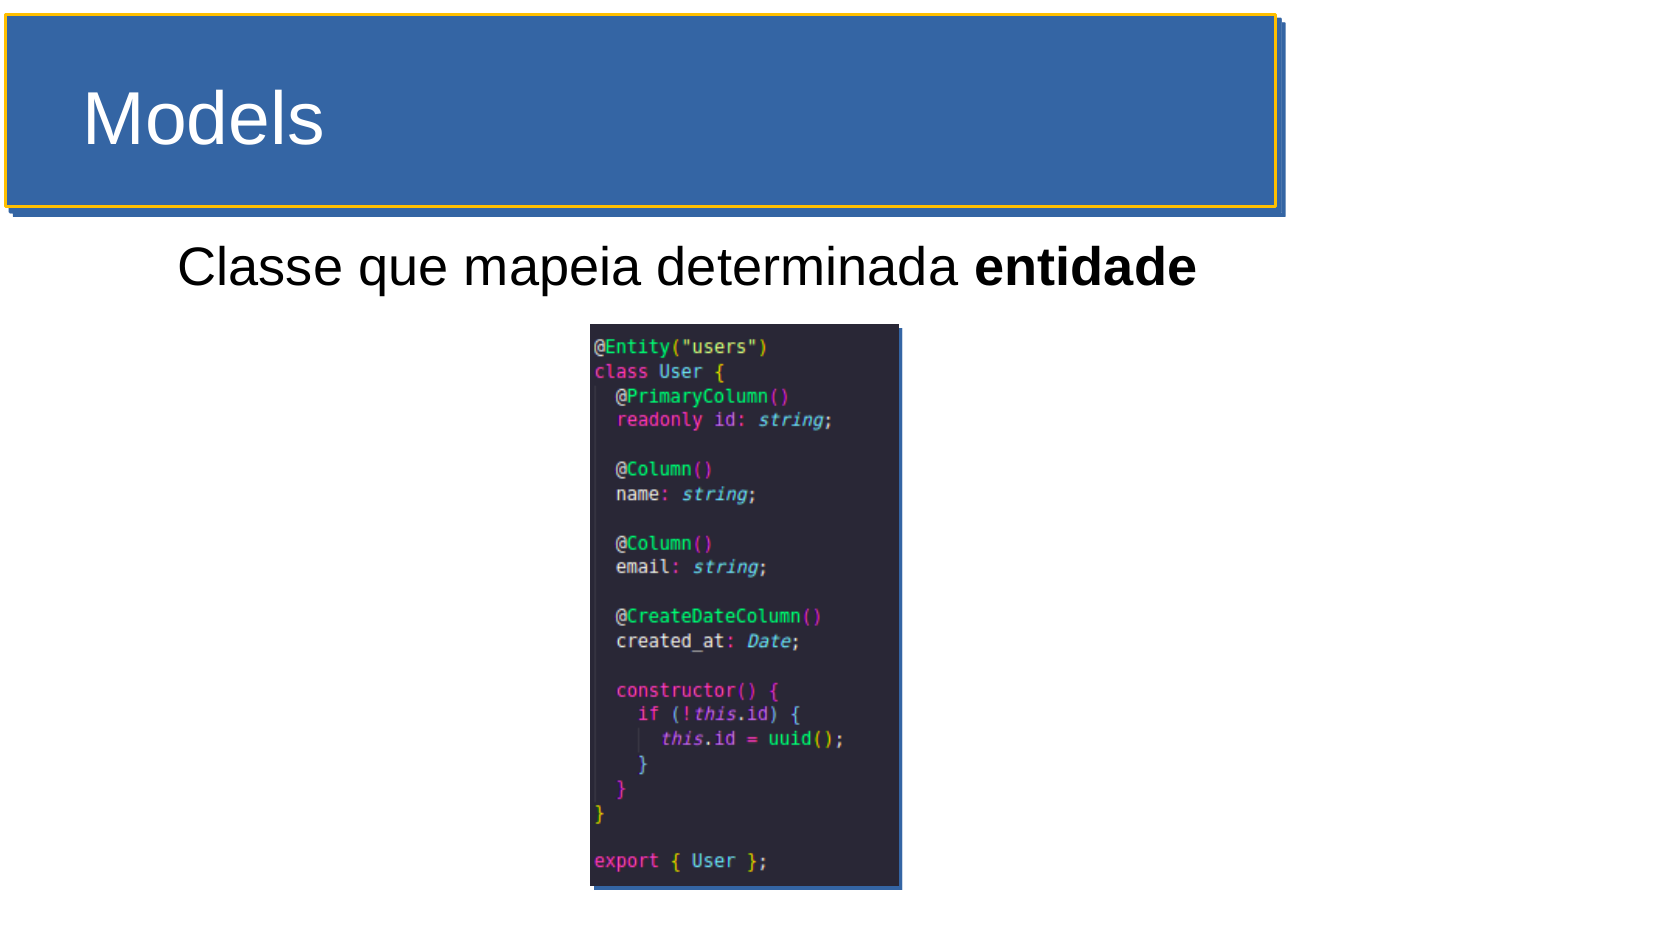

# Models
Classe que mapeia determinada entidade